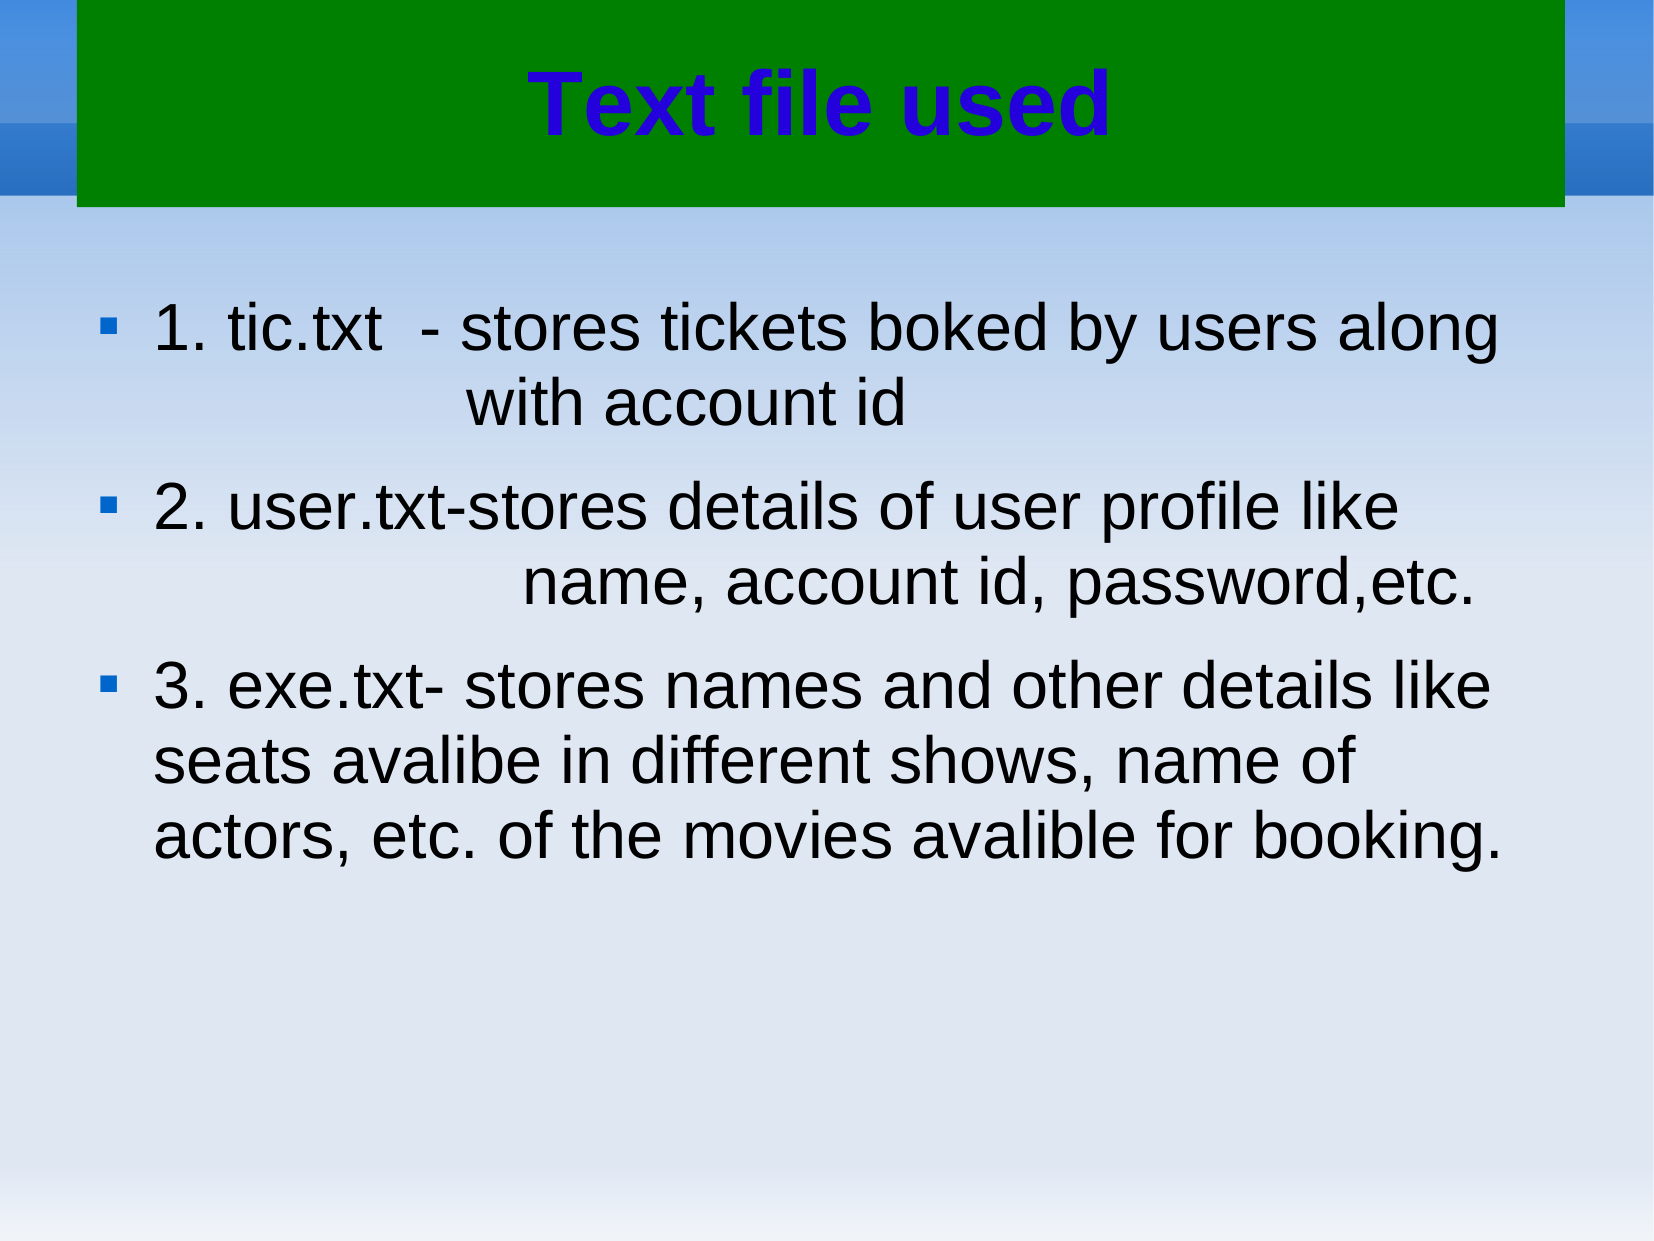

# Text file used
1. tic.txt - stores tickets boked by users along with account id
2. user.txt-stores details of user profile like 							name, account id, password,etc.
3. exe.txt- stores names and other details like seats avalibe in different shows, name of actors, etc. of the movies avalible for booking.